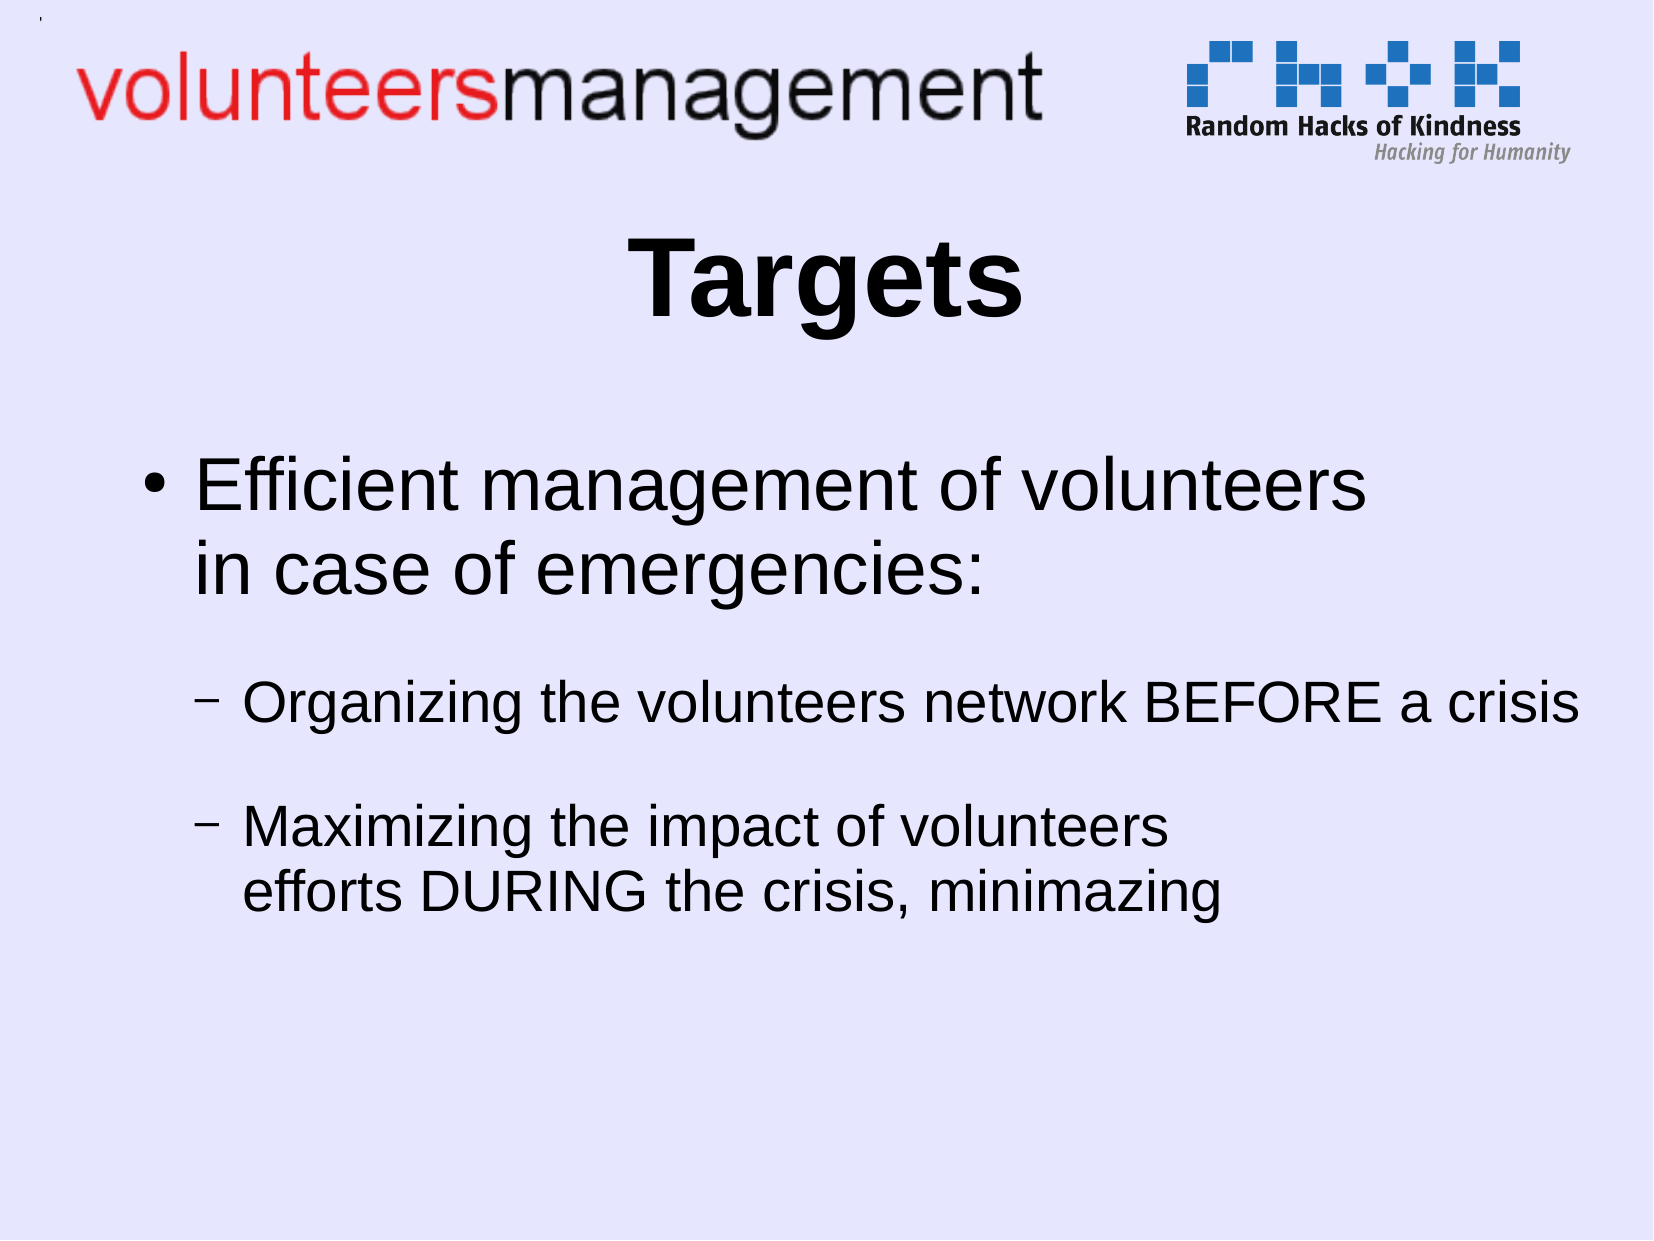

# Targets
Efficient management of volunteers
in case of emergencies:
Organizing the volunteers network BEFORE a crisis
Maximizing the impact of volunteers
efforts DURING the crisis, minimazing